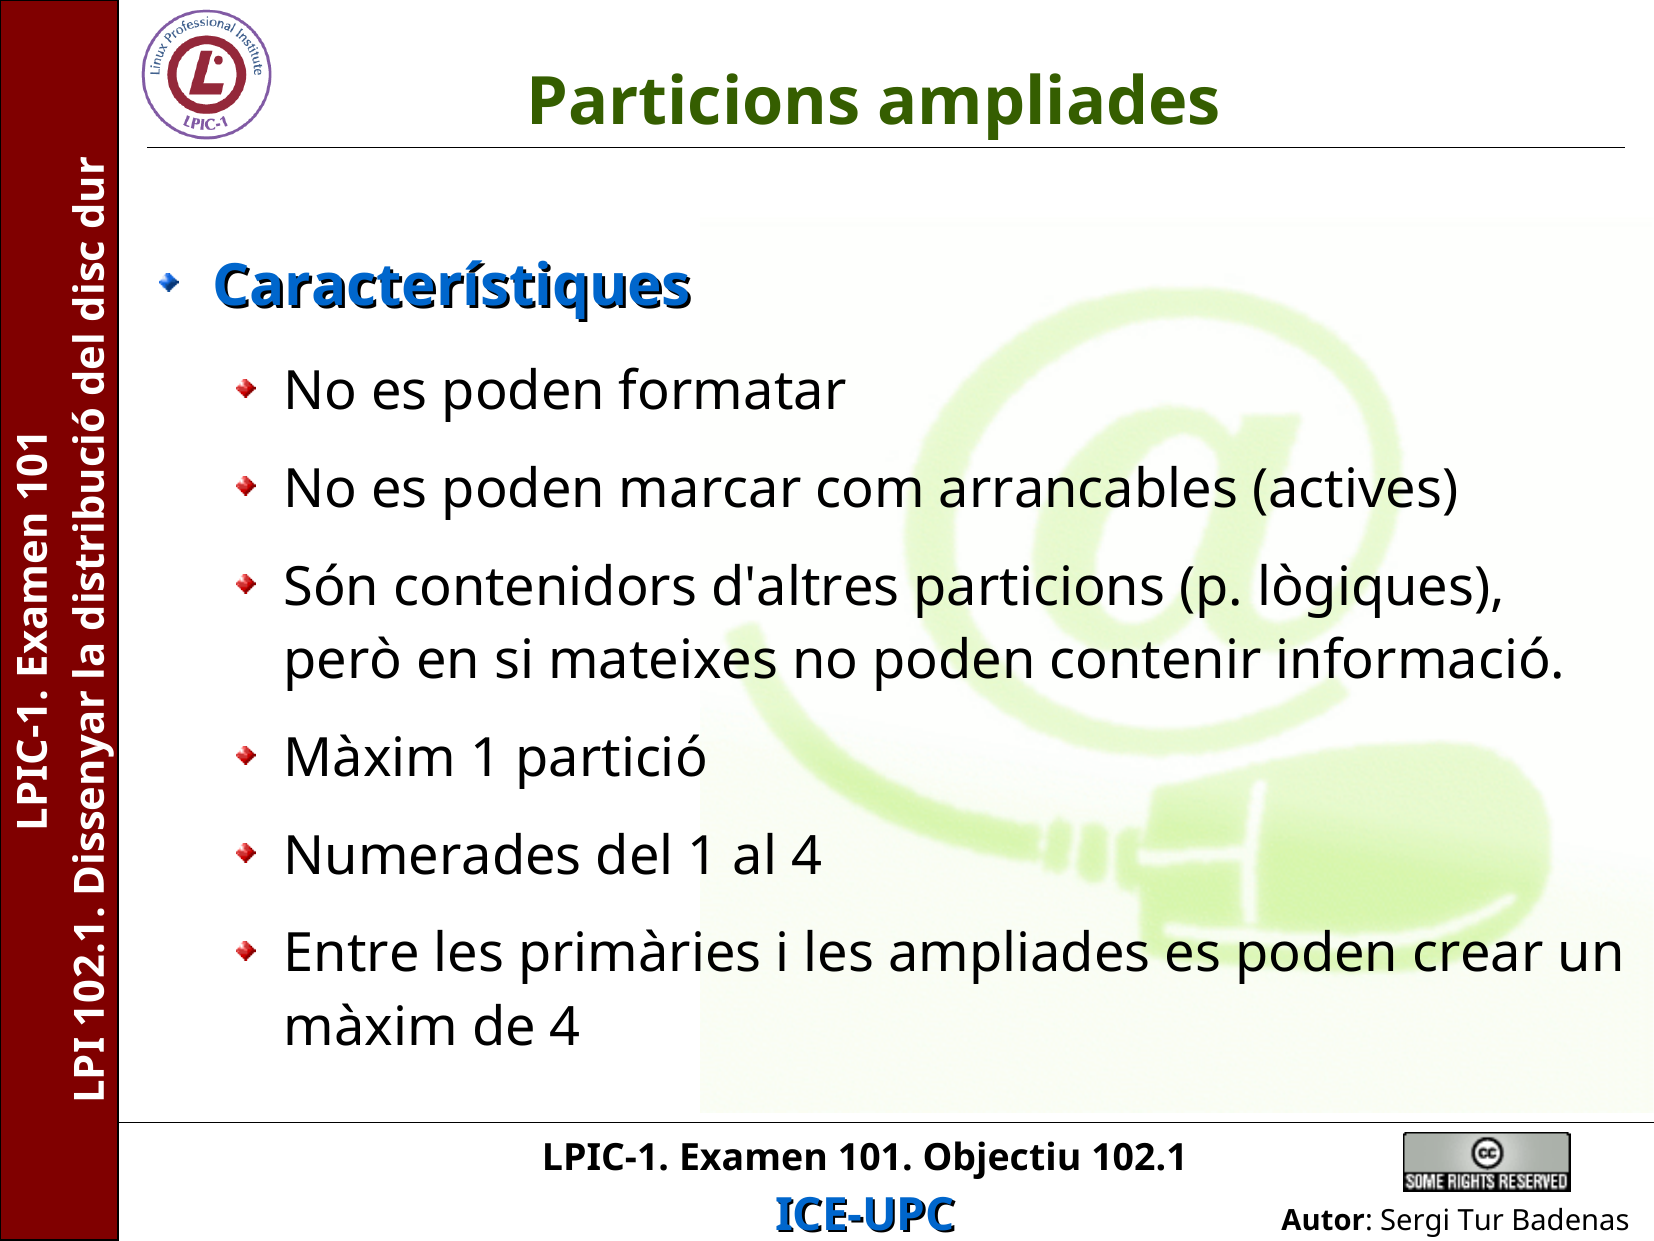

# Particions ampliades
Característiques
No es poden formatar
No es poden marcar com arrancables (actives)
Són contenidors d'altres particions (p. lògiques), però en si mateixes no poden contenir informació.
Màxim 1 partició
Numerades del 1 al 4
Entre les primàries i les ampliades es poden crear un màxim de 4